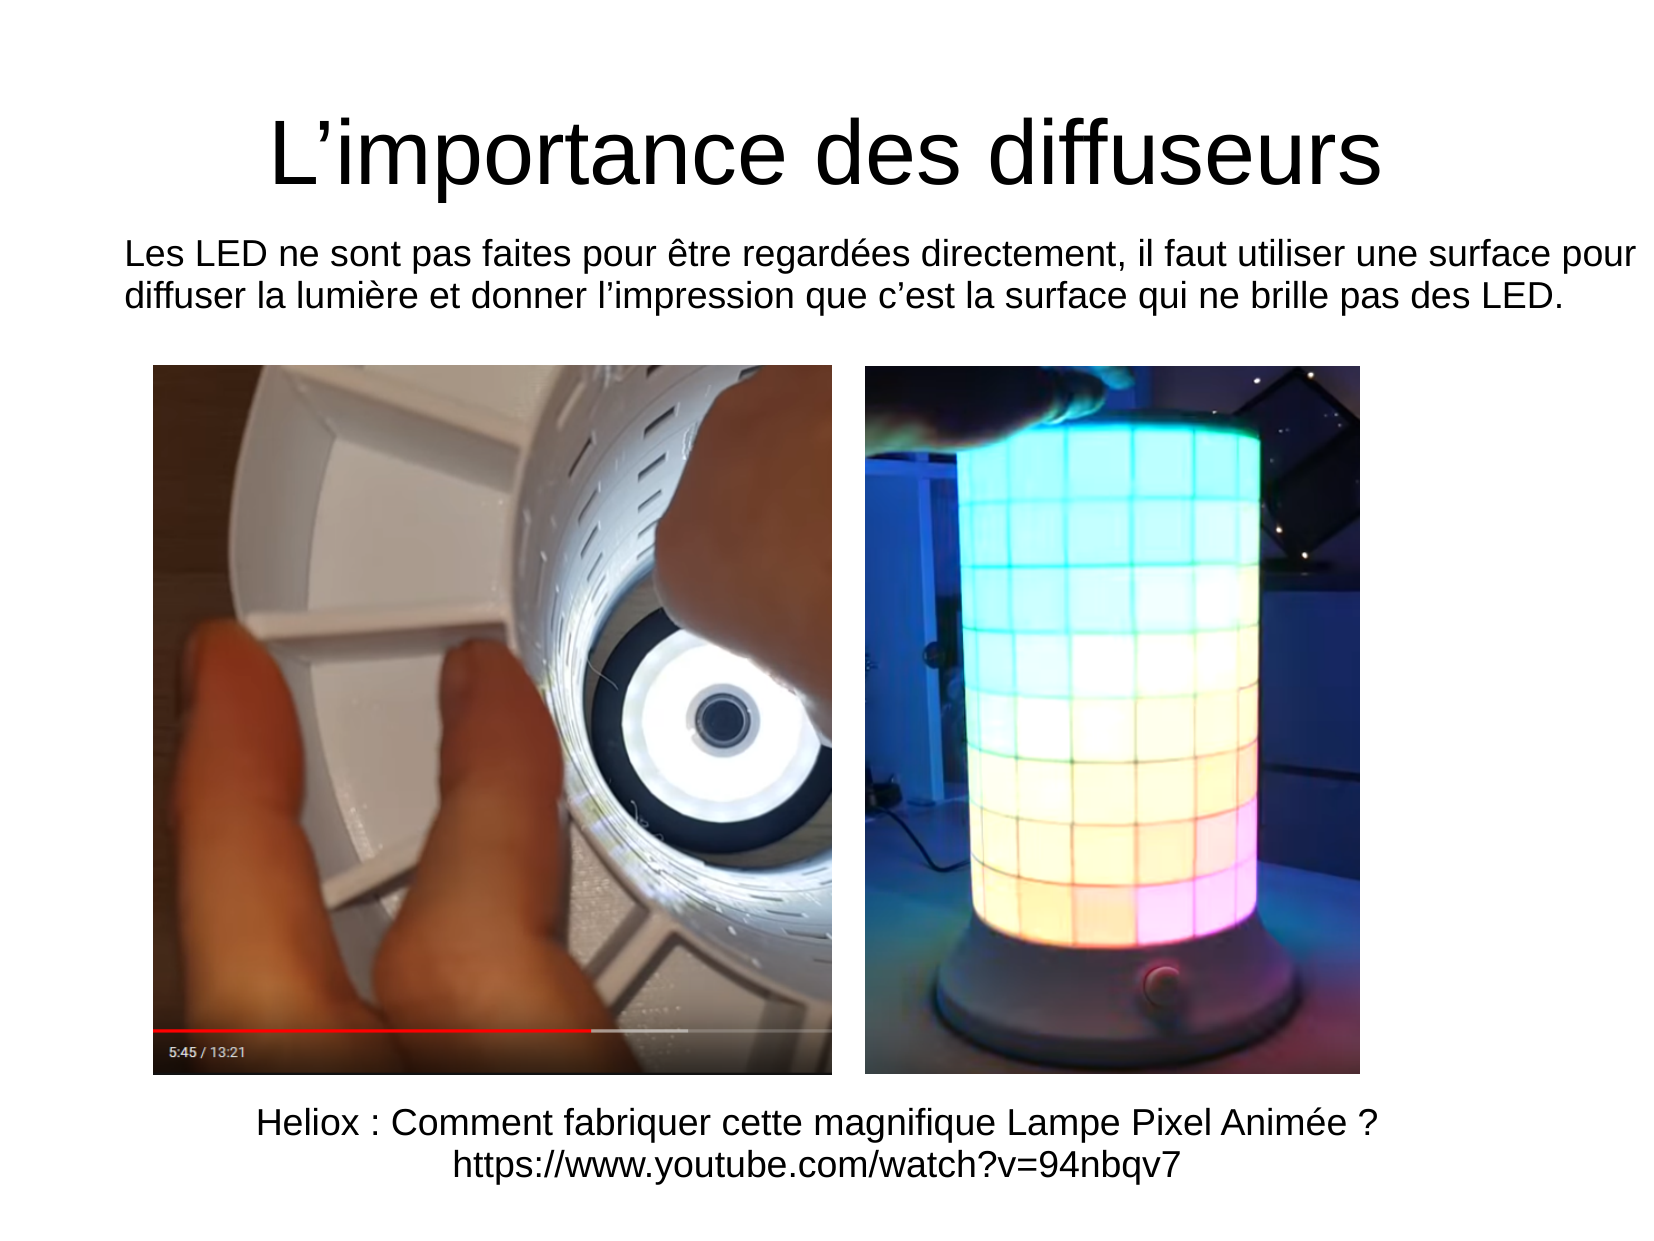

# L’importance des diffuseurs
Les LED ne sont pas faites pour être regardées directement, il faut utiliser une surface pour
diffuser la lumière et donner l’impression que c’est la surface qui ne brille pas des LED.
Heliox : Comment fabriquer cette magnifique Lampe Pixel Animée ?
https://www.youtube.com/watch?v=94nbqv7